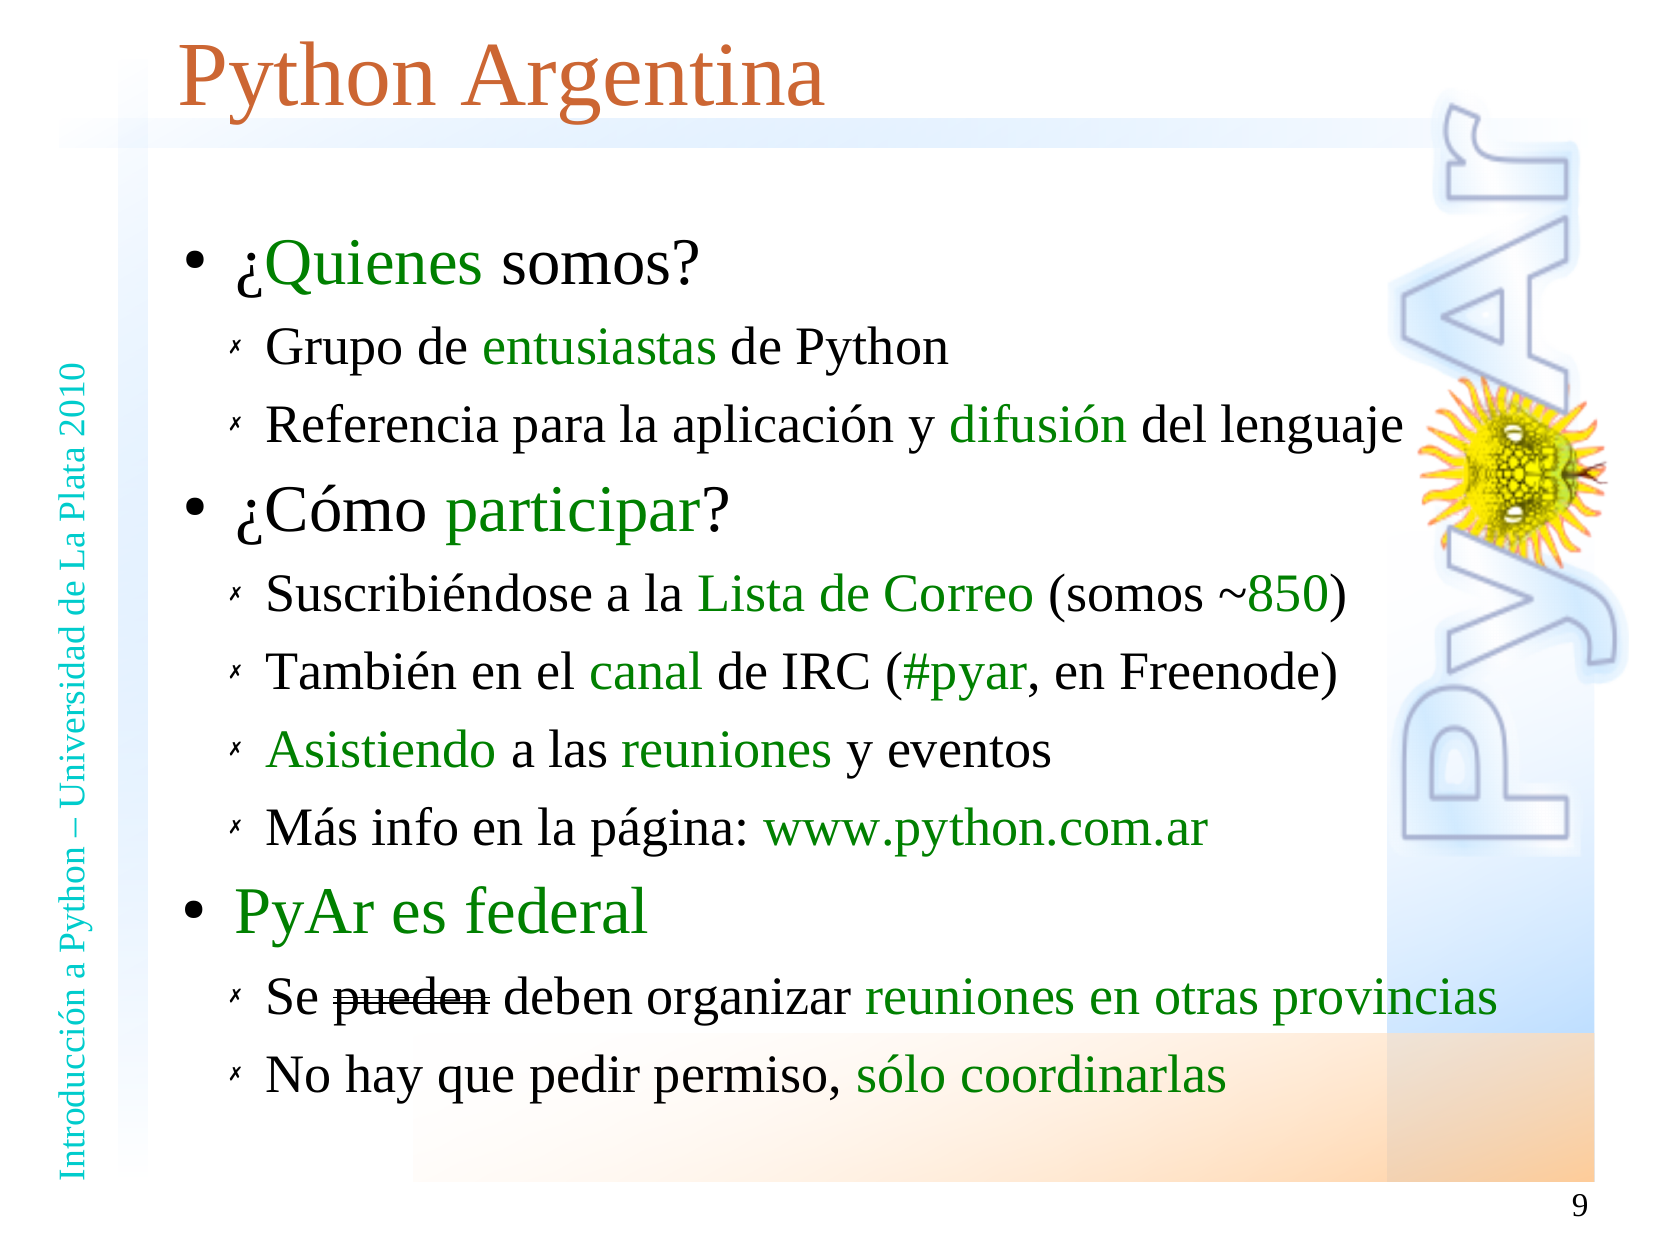

# Python Argentina
 ¿Quienes somos?
Grupo de entusiastas de Python
Referencia para la aplicación y difusión del lenguaje
 ¿Cómo participar?
Suscribiéndose a la Lista de Correo (somos ~850)
También en el canal de IRC (#pyar, en Freenode)
Asistiendo a las reuniones y eventos
Más info en la página: www.python.com.ar
 PyAr es federal
Se pueden deben organizar reuniones en otras provincias
No hay que pedir permiso, sólo coordinarlas